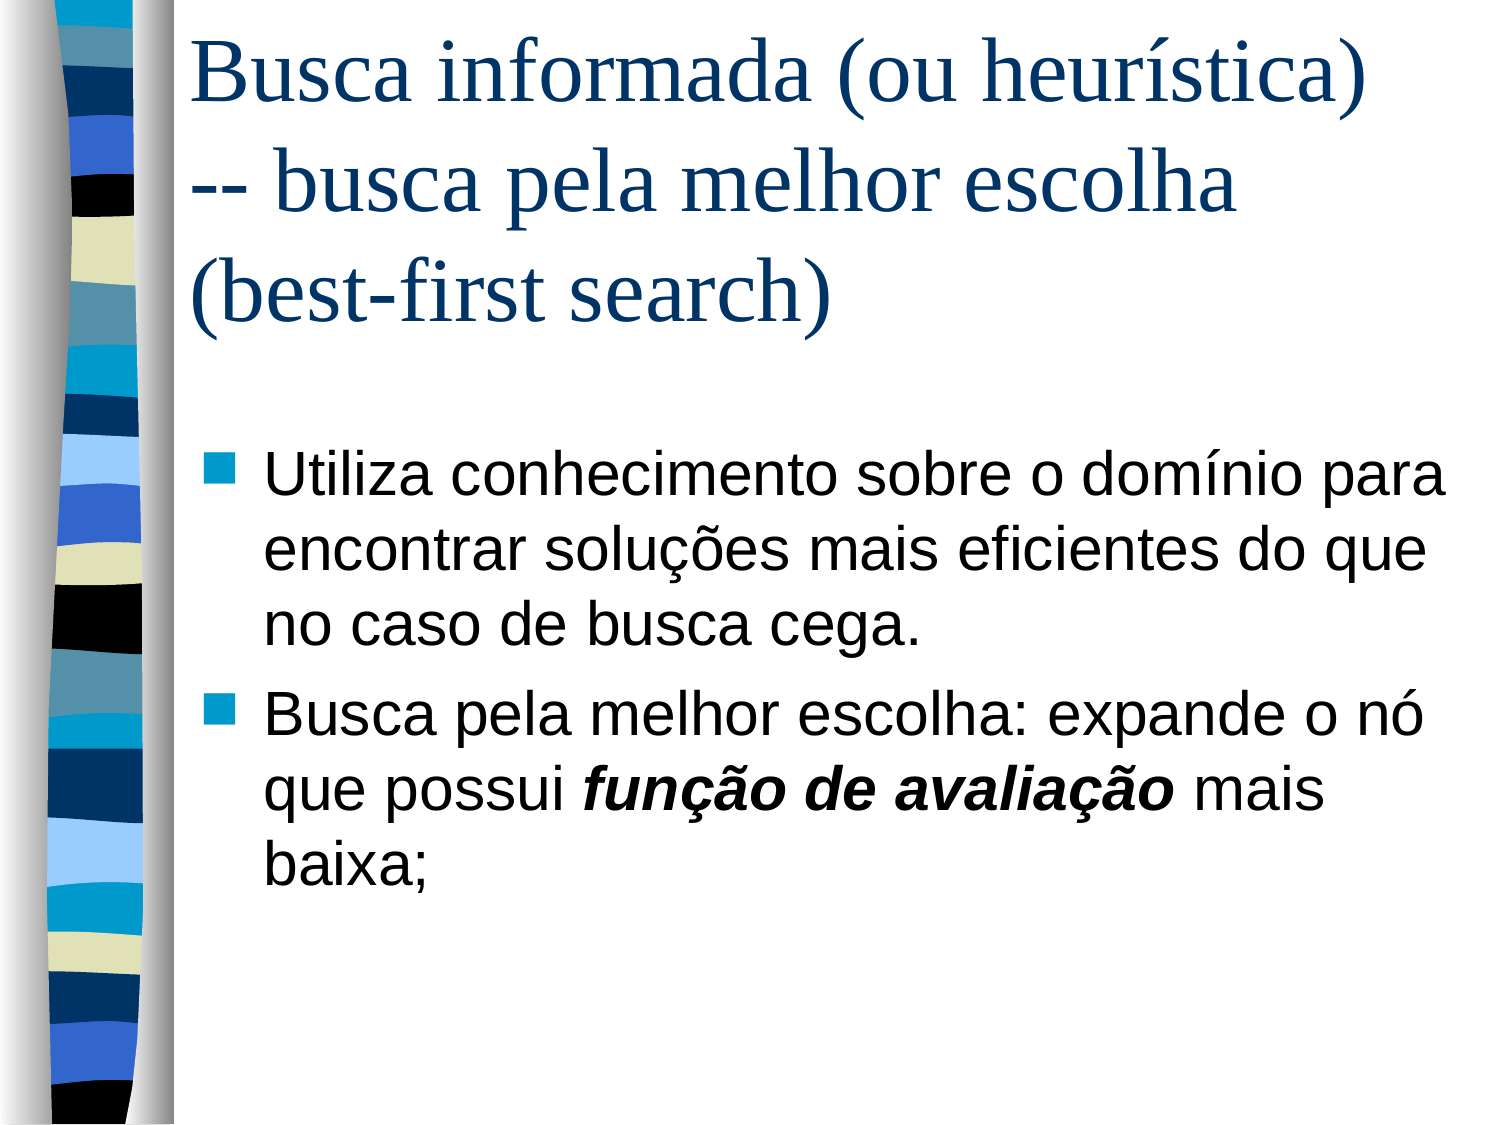

# Busca informada (ou heurística) -- busca pela melhor escolha (best-first search)
Utiliza conhecimento sobre o domínio para encontrar soluções mais eficientes do que no caso de busca cega.
Busca pela melhor escolha: expande o nó que possui função de avaliação mais baixa;